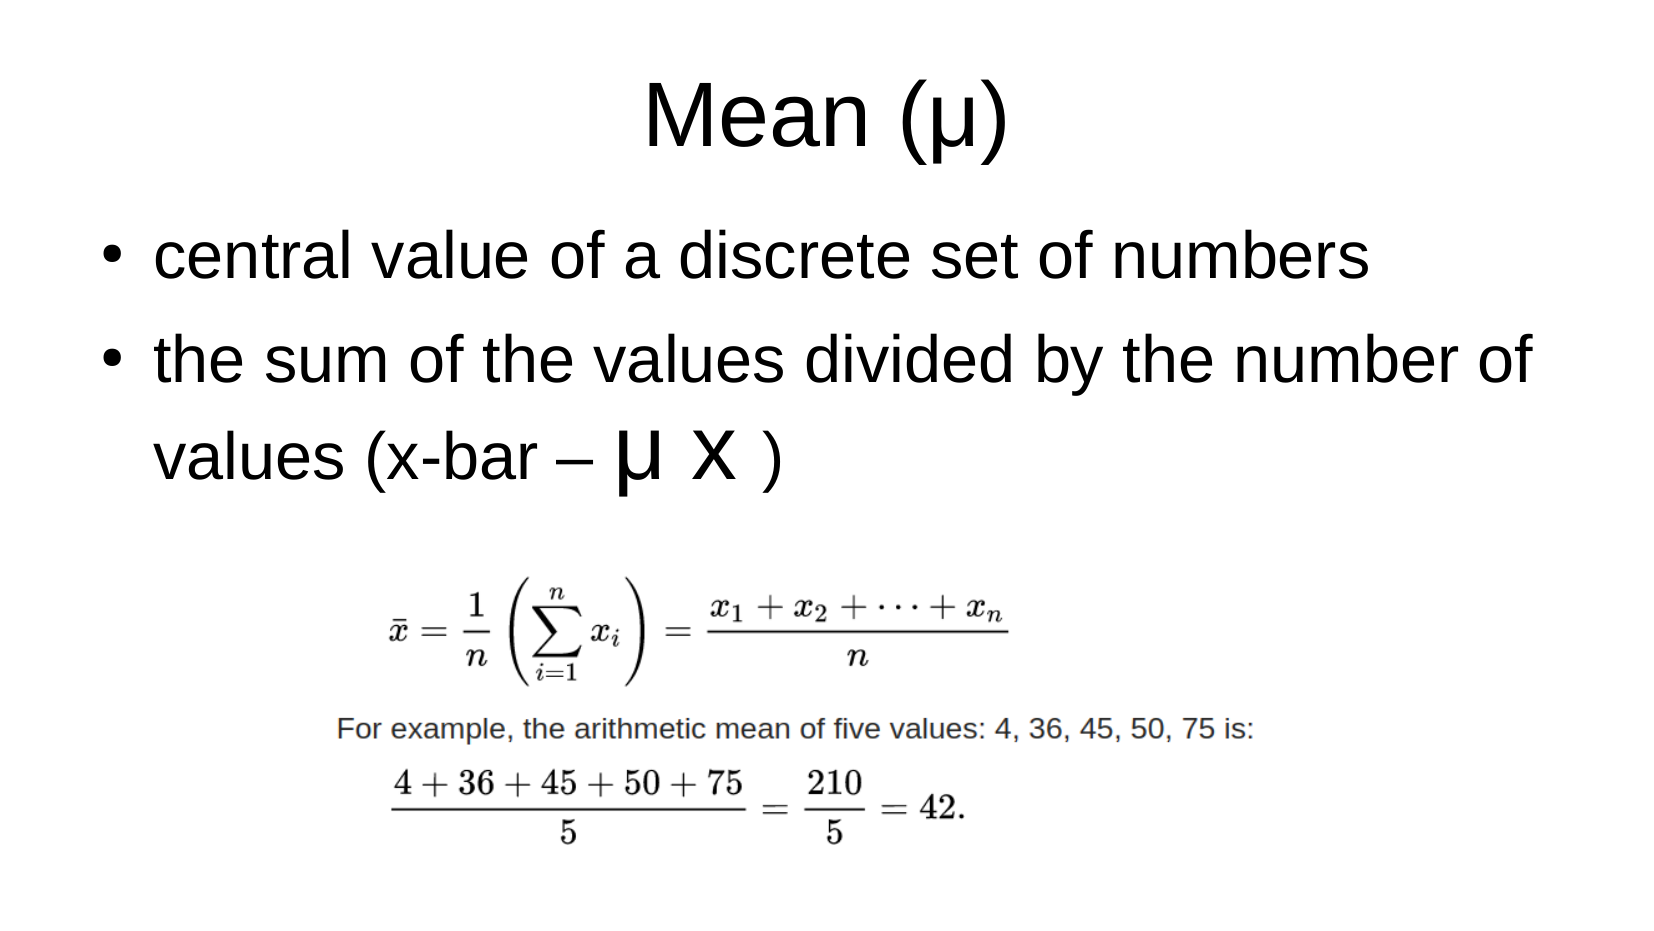

# Mean (μ)
central value of a discrete set of numbers
the sum of the values divided by the number of values (x-bar – μ x )